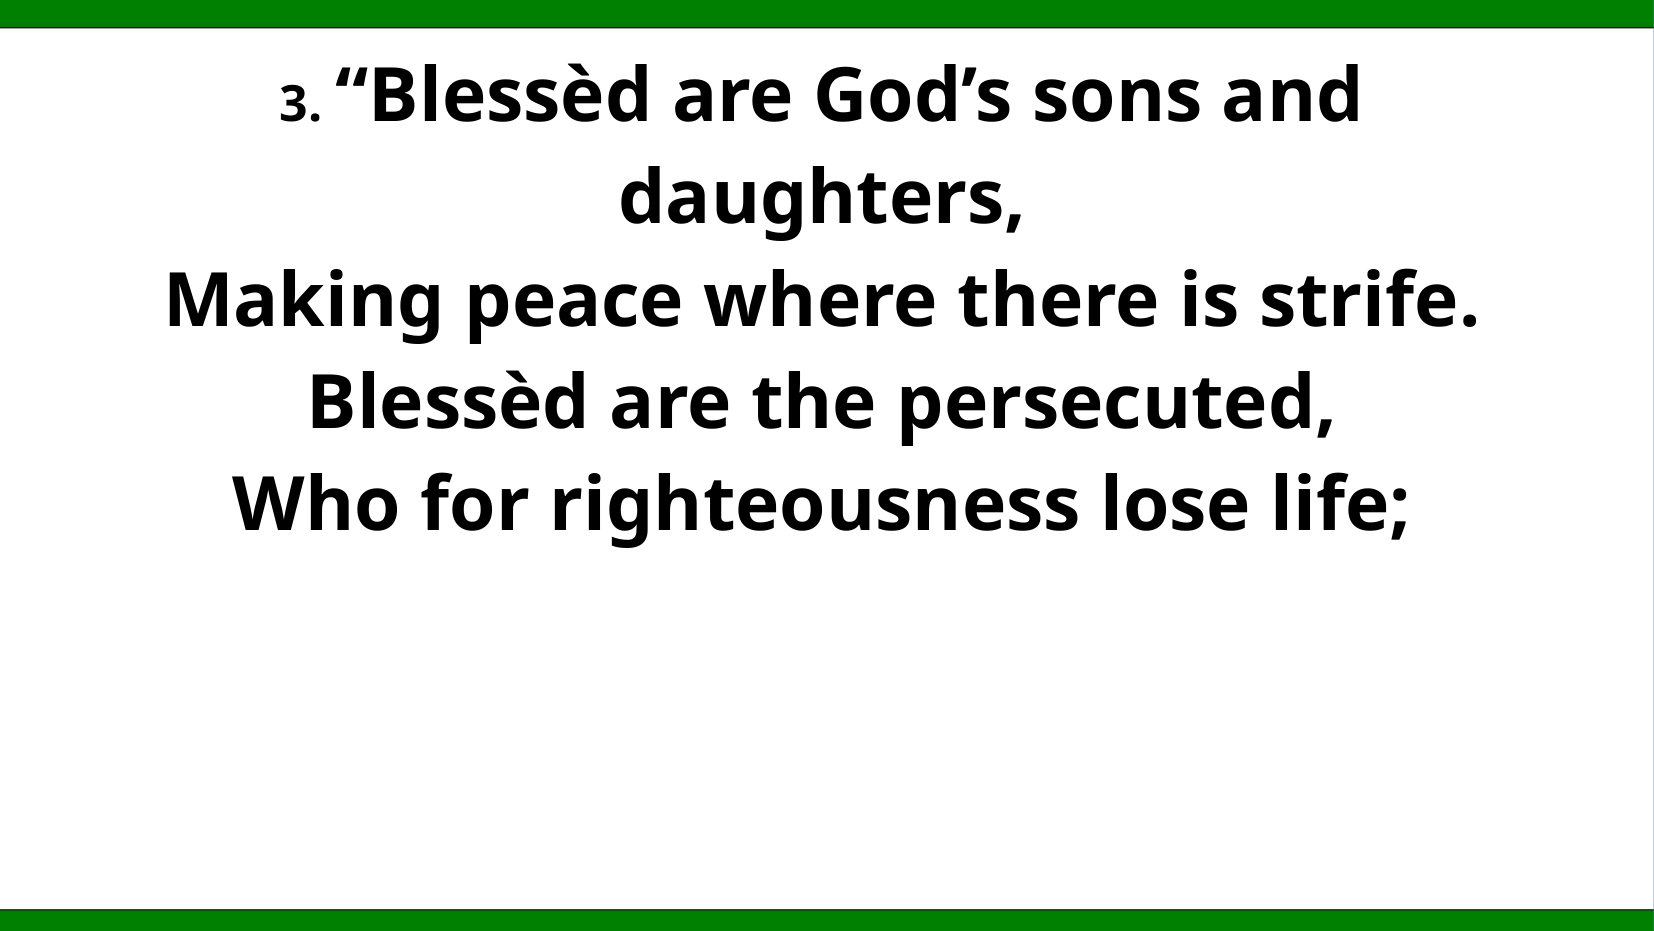

3. “Blessèd are God’s sons and daughters,
Making peace where there is strife.
Blessèd are the persecuted,
Who for righteousness lose life;